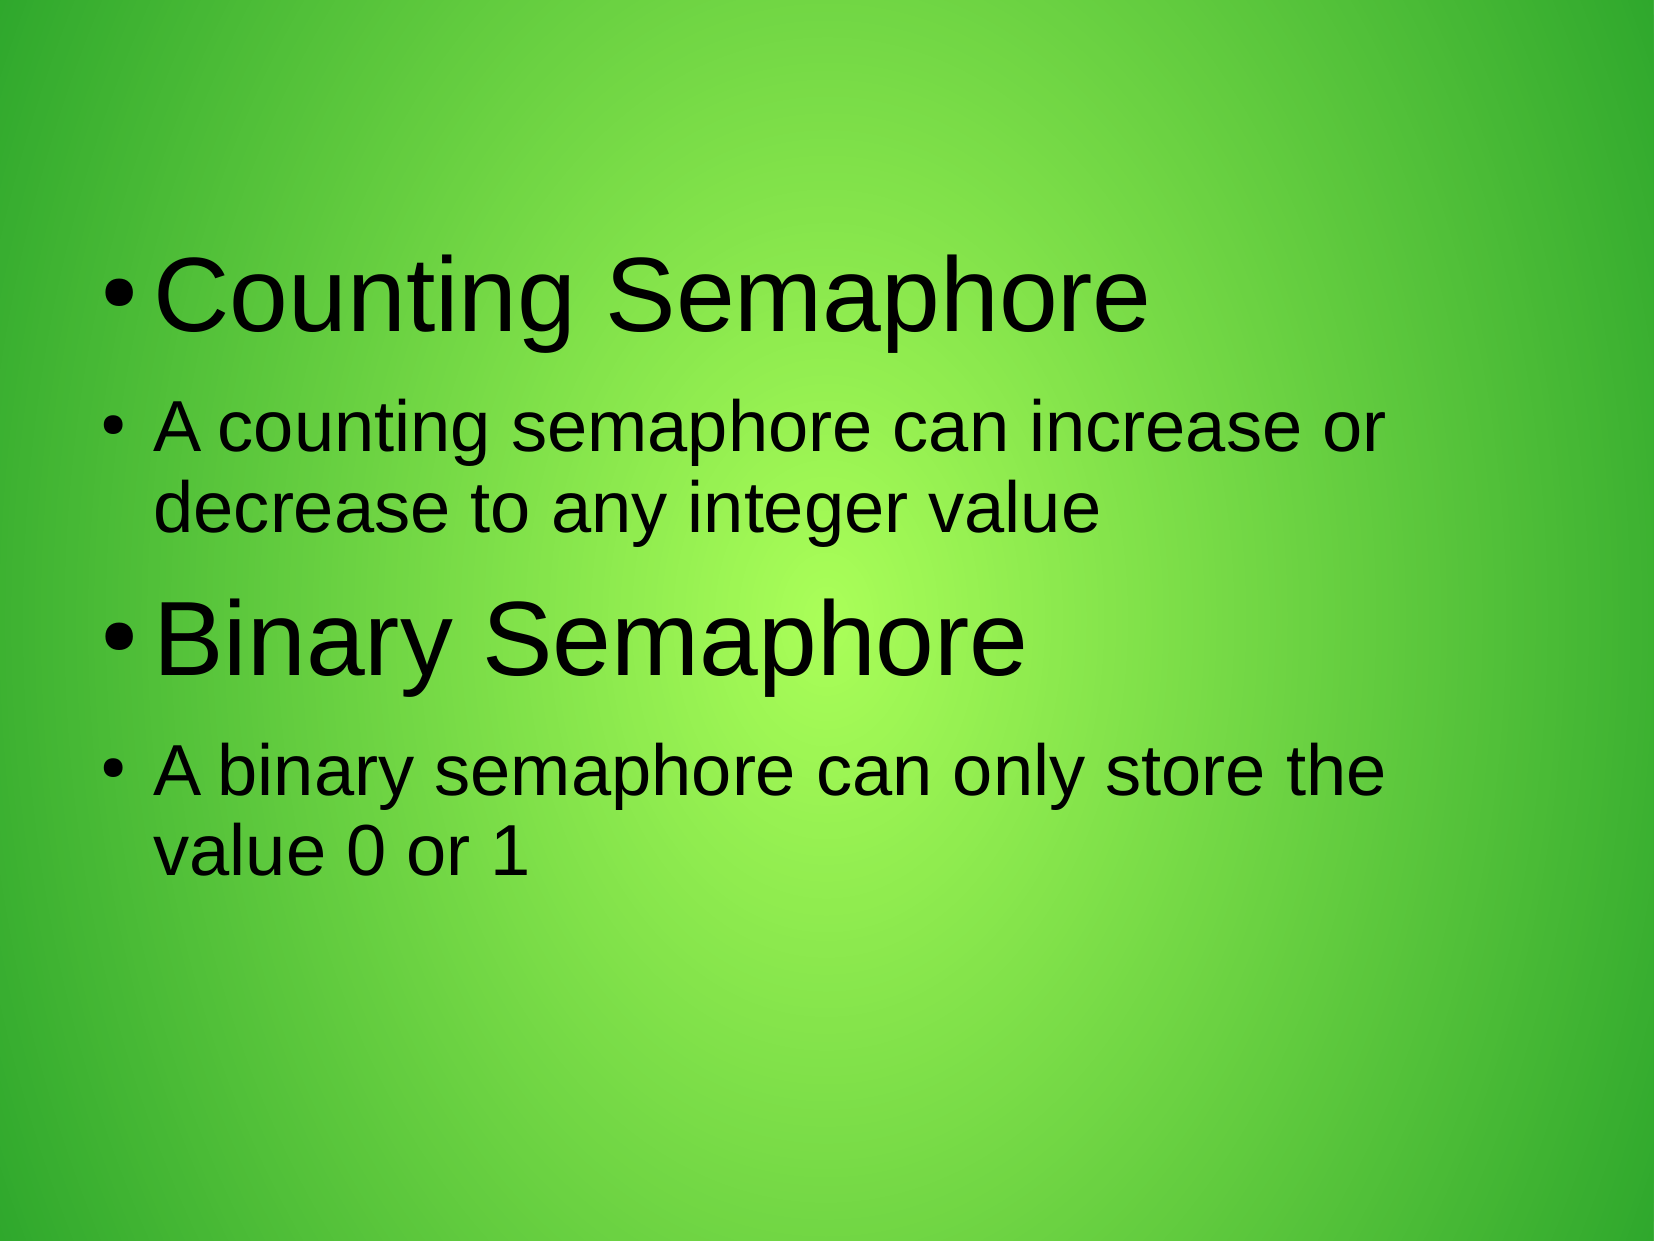

# Counting Semaphore
A counting semaphore can increase or decrease to any integer value
Binary Semaphore
A binary semaphore can only store the value 0 or 1